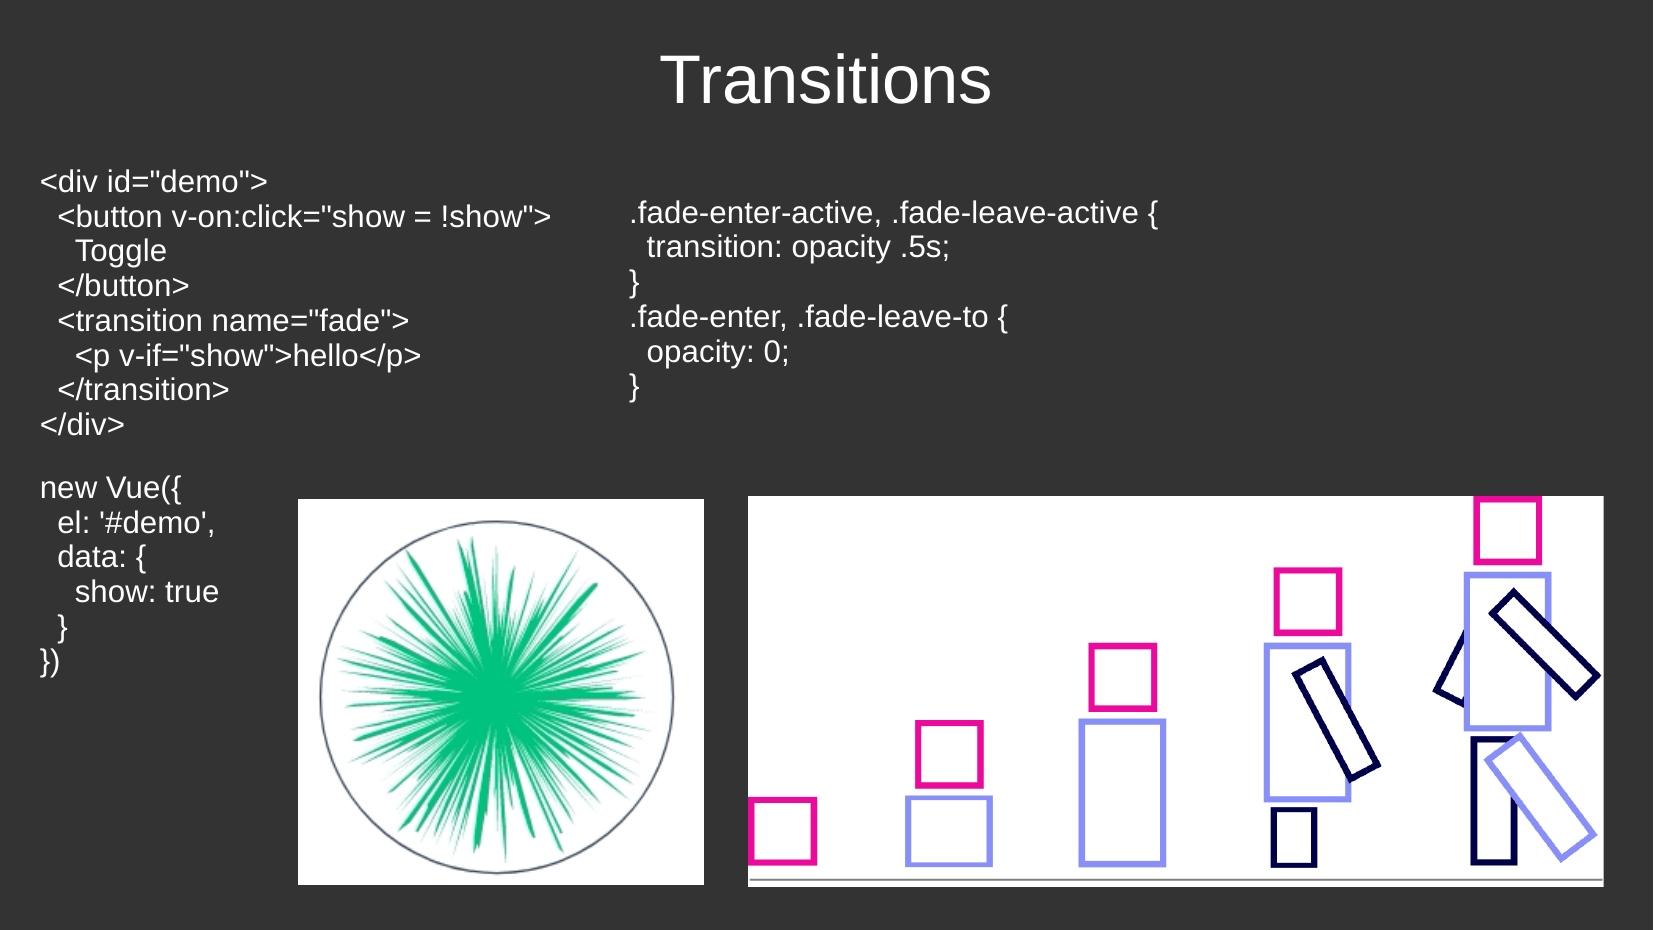

# Transitions
<div id="demo">
 <button v-on:click="show = !show">
 Toggle
 </button>
 <transition name="fade">
 <p v-if="show">hello</p>
 </transition>
</div>
new Vue({
 el: '#demo',
 data: {
 show: true
 }
})
.fade-enter-active, .fade-leave-active {
 transition: opacity .5s;
}
.fade-enter, .fade-leave-to {
 opacity: 0;
}